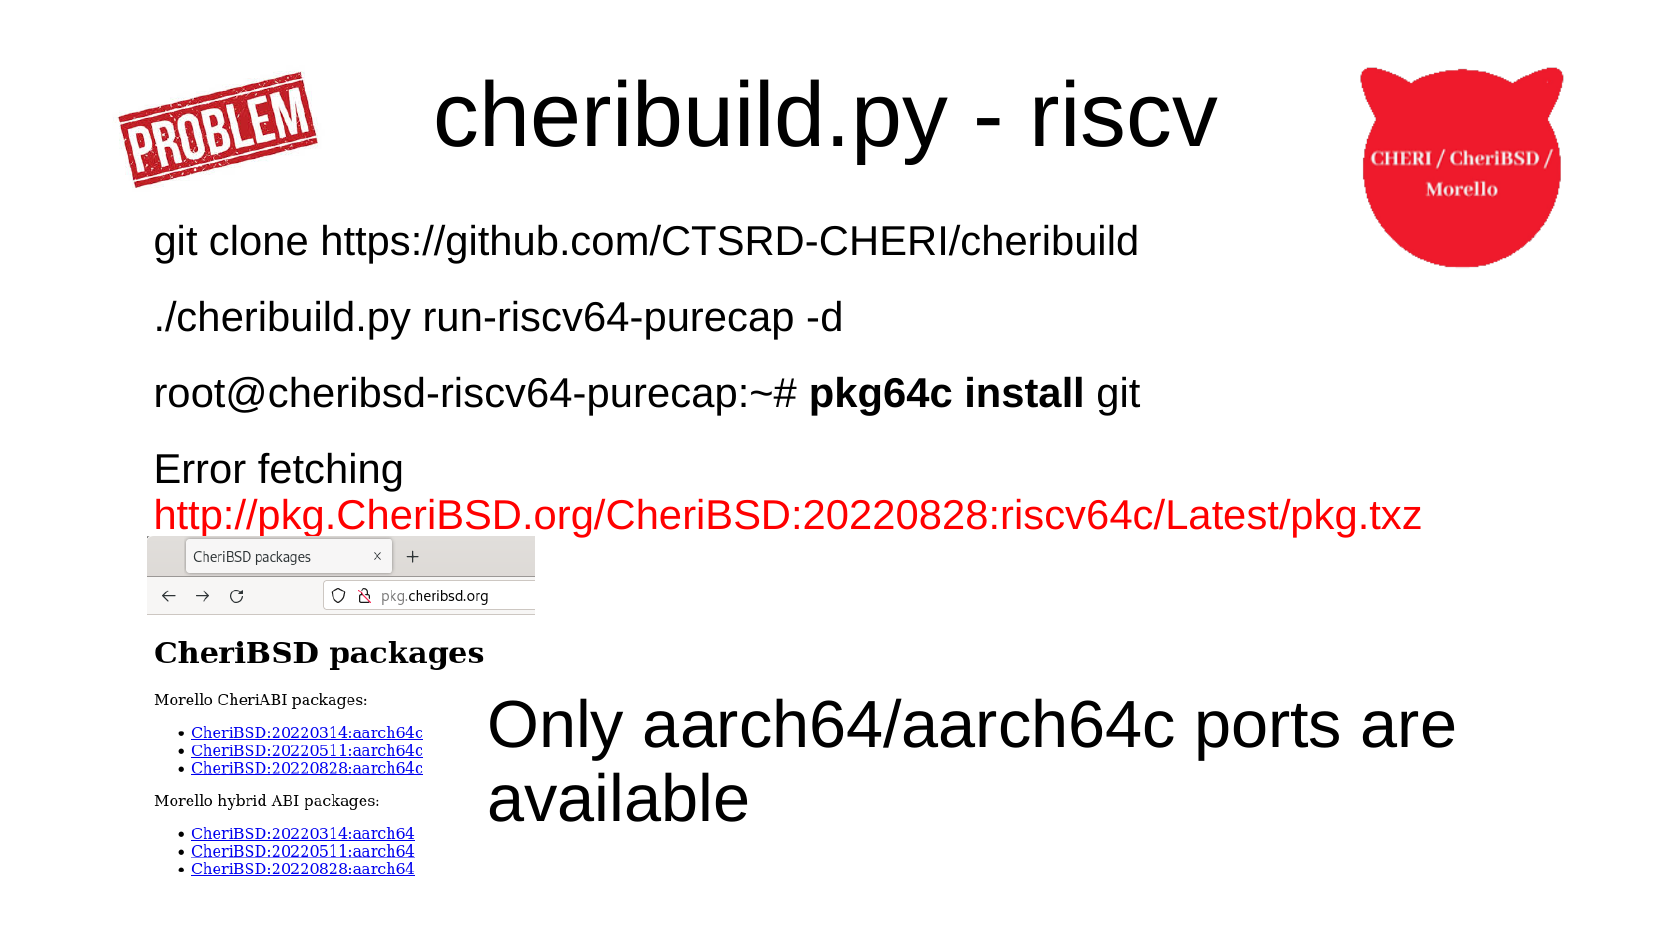

# cheribuild.py - riscv
git clone https://github.com/CTSRD-CHERI/cheribuild
./cheribuild.py run-riscv64-purecap -d
root@cheribsd-riscv64-purecap:~# pkg64c install git
Error fetching http://pkg.CheriBSD.org/CheriBSD:20220828:riscv64c/Latest/pkg.txz
Only aarch64/aarch64c ports are available